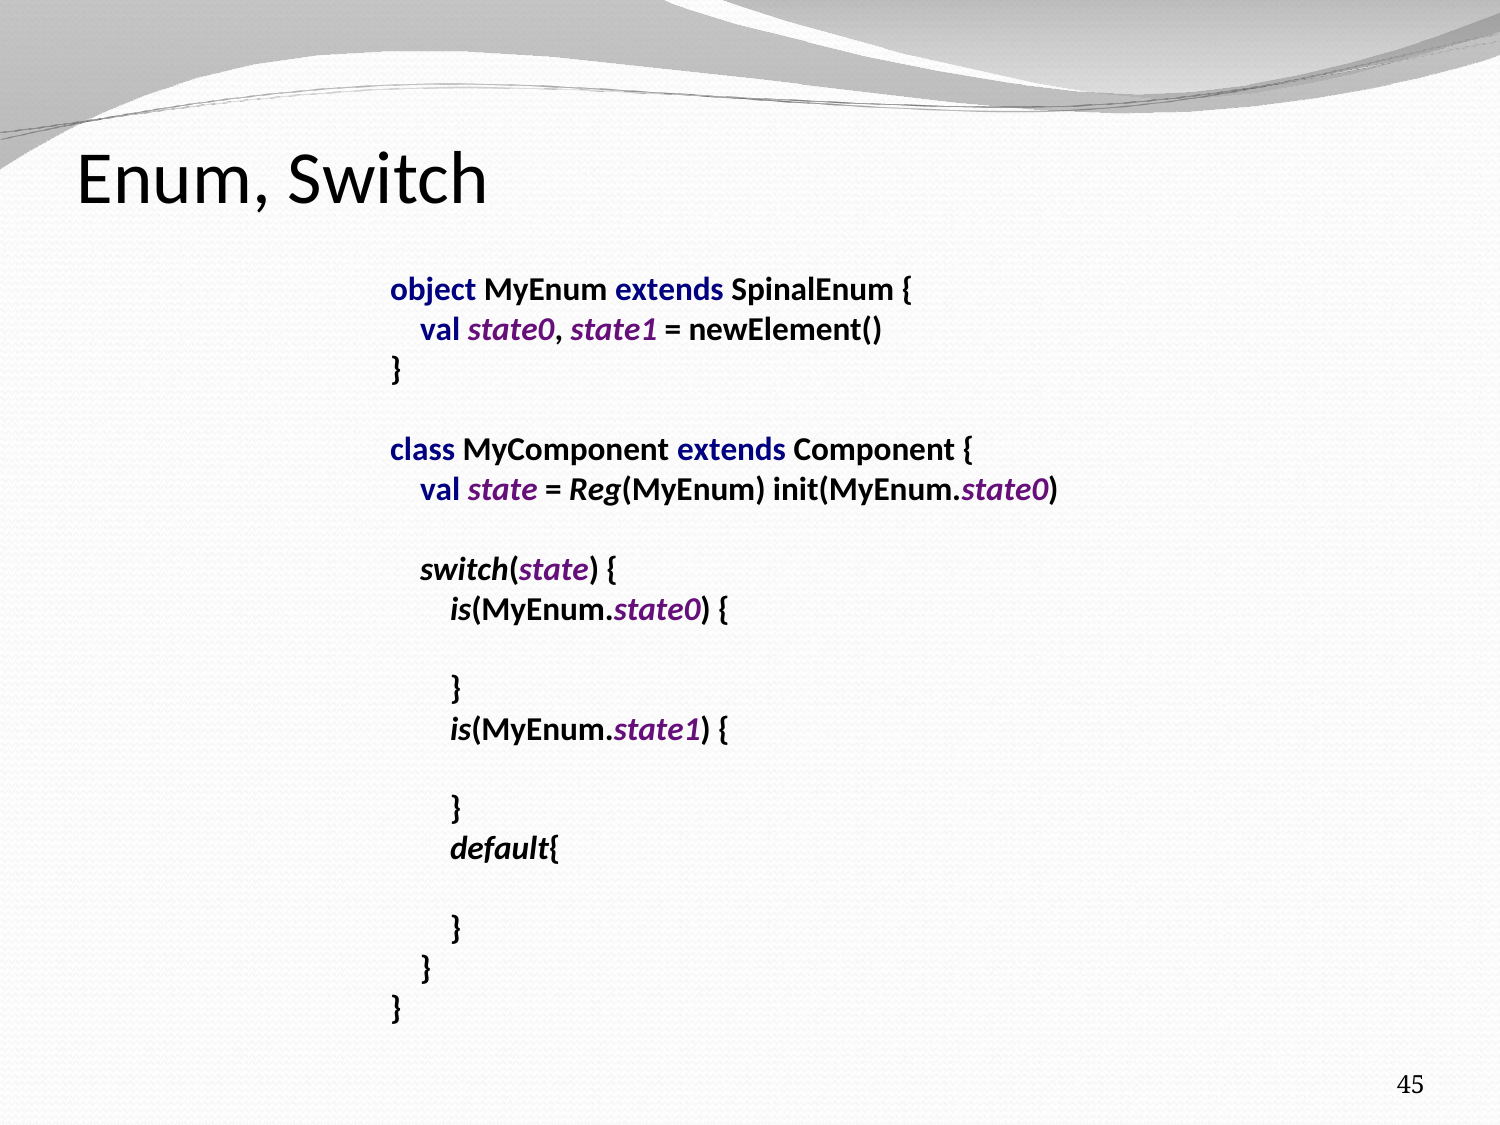

# Enum, Switch
object MyEnum extends SpinalEnum {
 val state0, state1 = newElement()
}
class MyComponent extends Component {
 val state = Reg(MyEnum) init(MyEnum.state0)
 switch(state) {
 is(MyEnum.state0) {
 }
 is(MyEnum.state1) {
 }
 default{
 }
 }
}